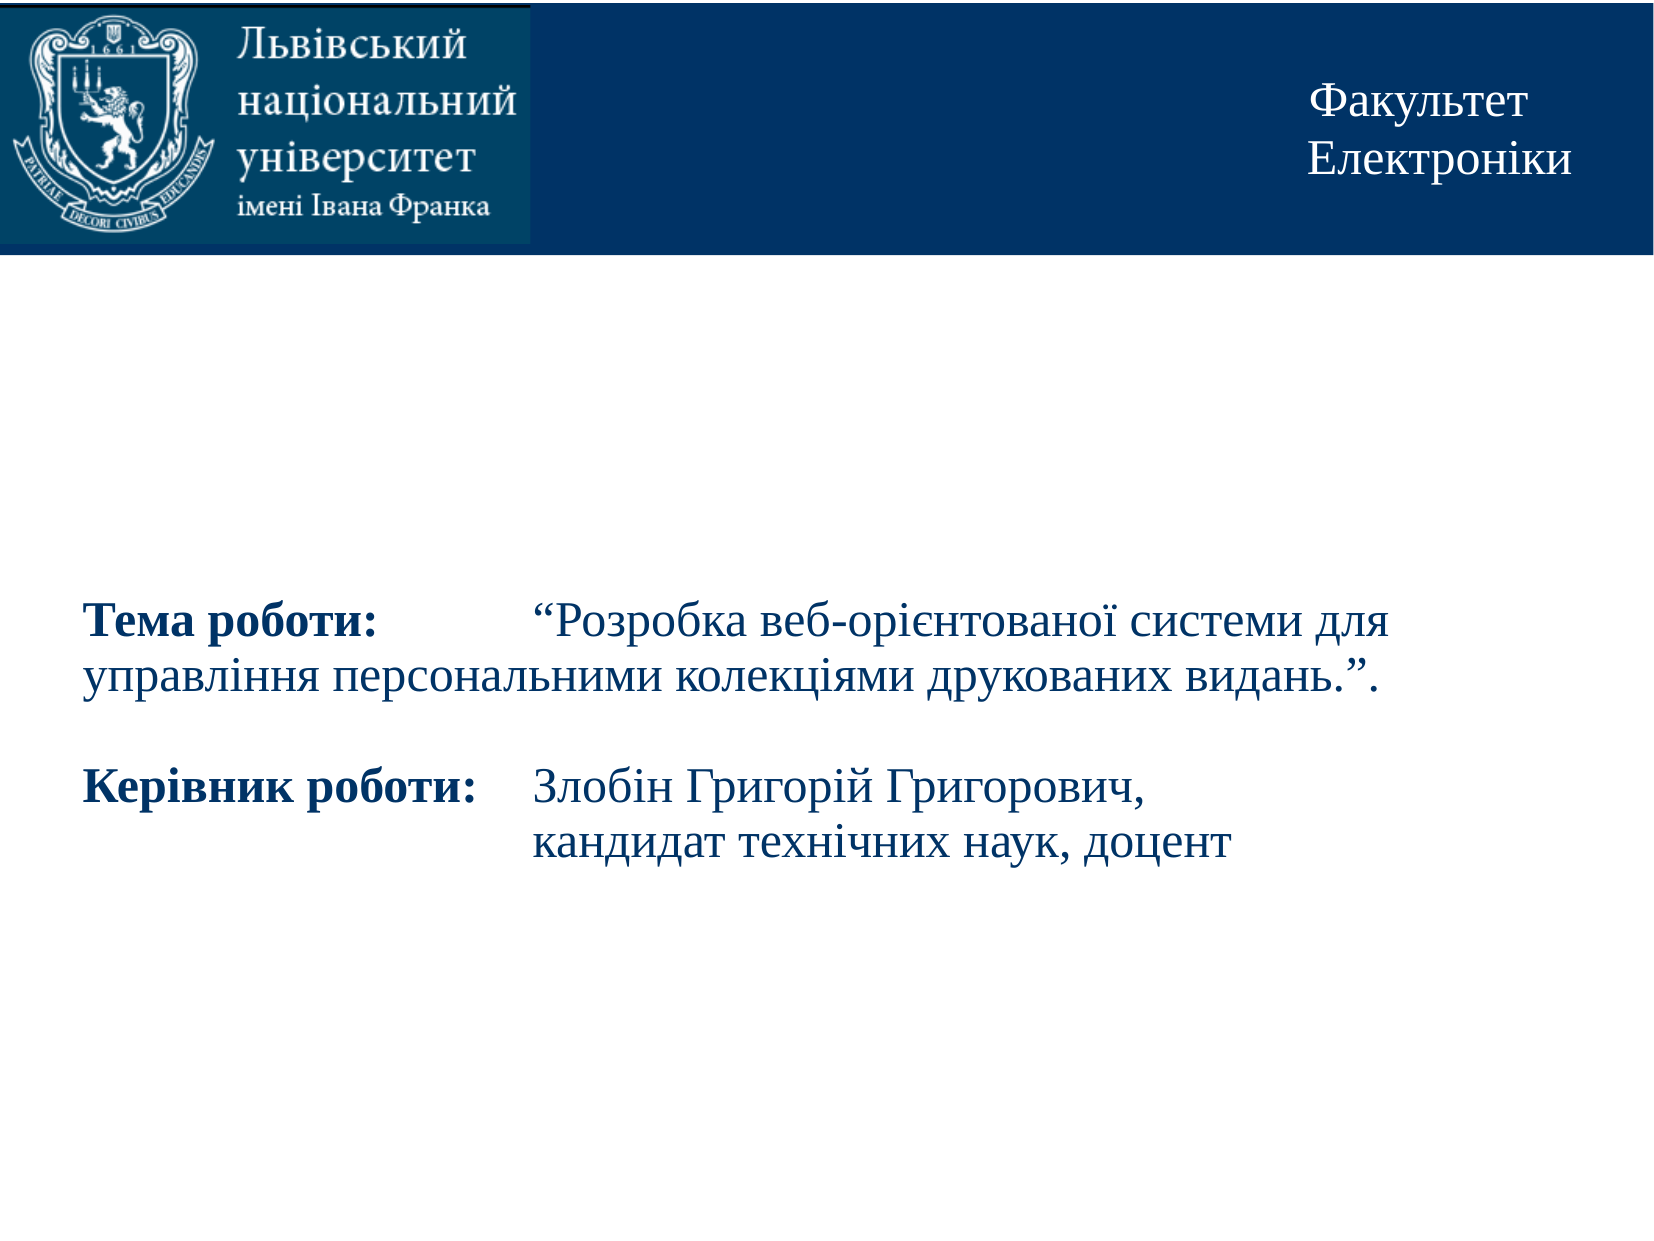

# Факультет Електроніки
Тема роботи: 		“Розробка веб-орієнтованої системи для управління персональними колекціями друкованих видань.”.
Керівник роботи: 	Злобін Григорій Григорович,
						кандидат технічних наук, доцент